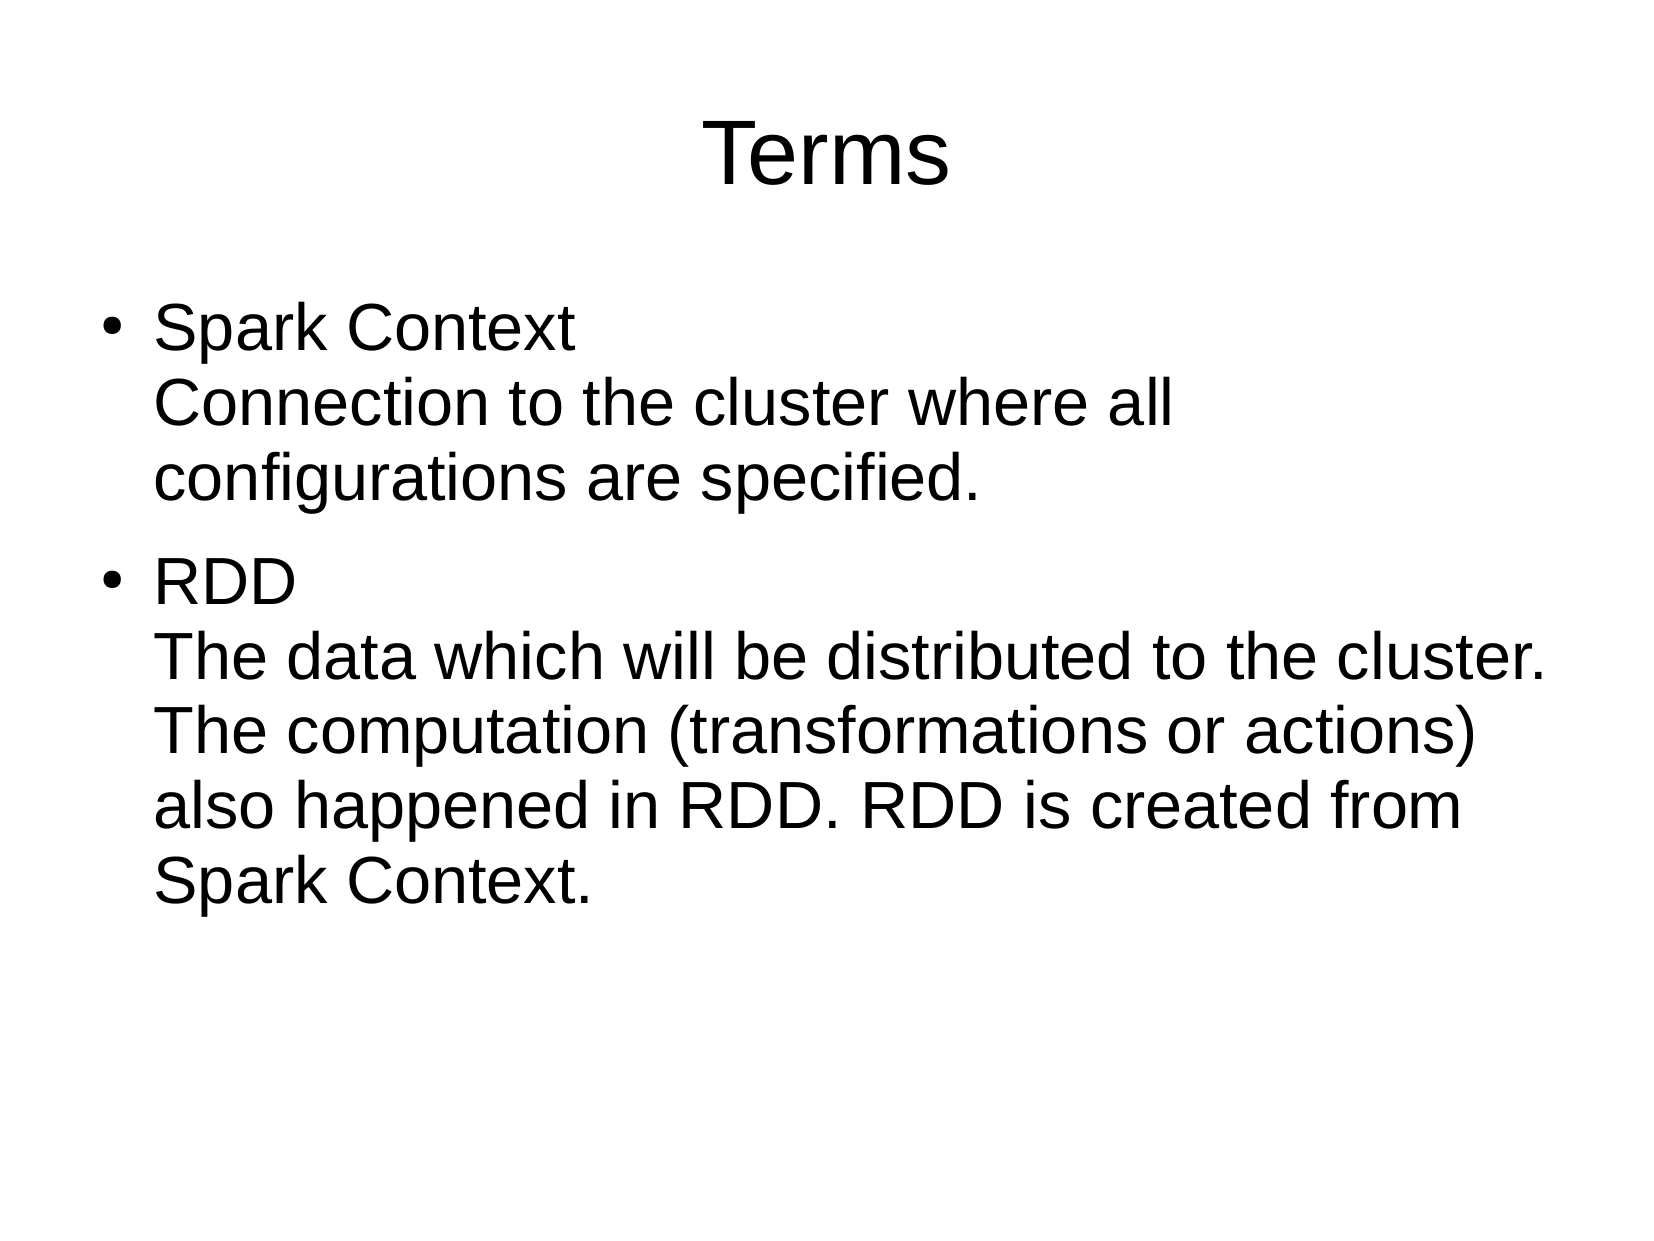

# Terms
Spark Context
Connection to the cluster where all configurations are specified.
RDD
The data which will be distributed to the cluster. The computation (transformations or actions) also happened in RDD. RDD is created from Spark Context.